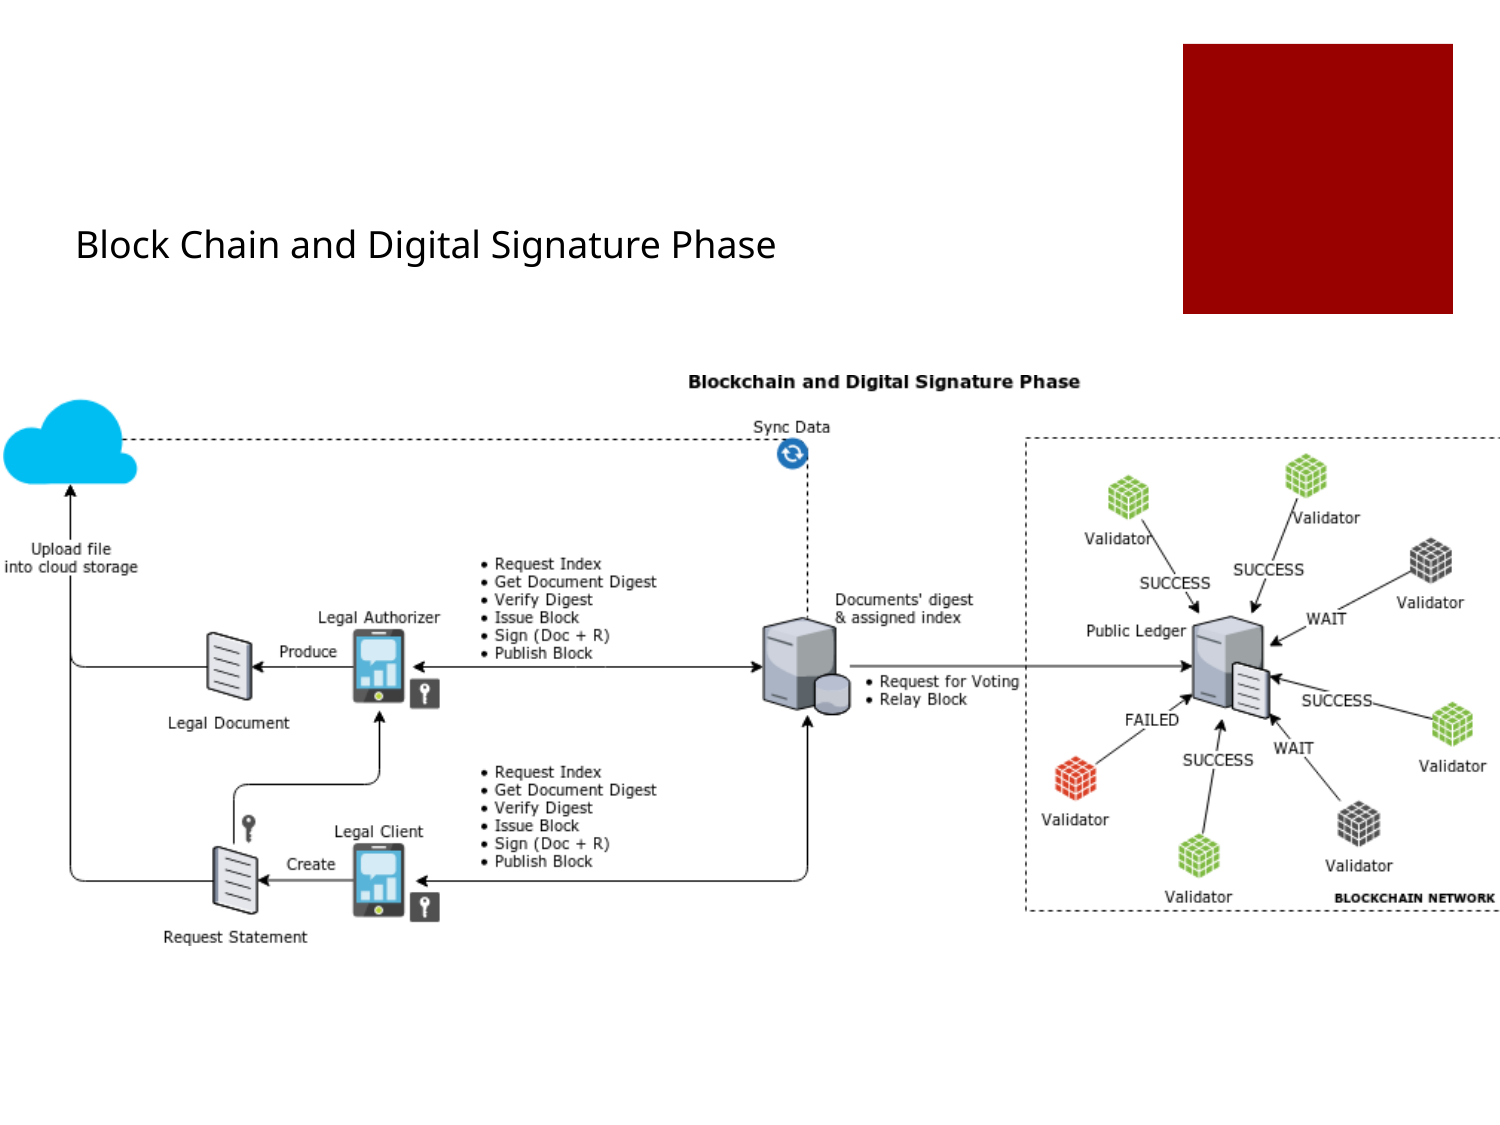

# Block Chain and Digital Signature Phase